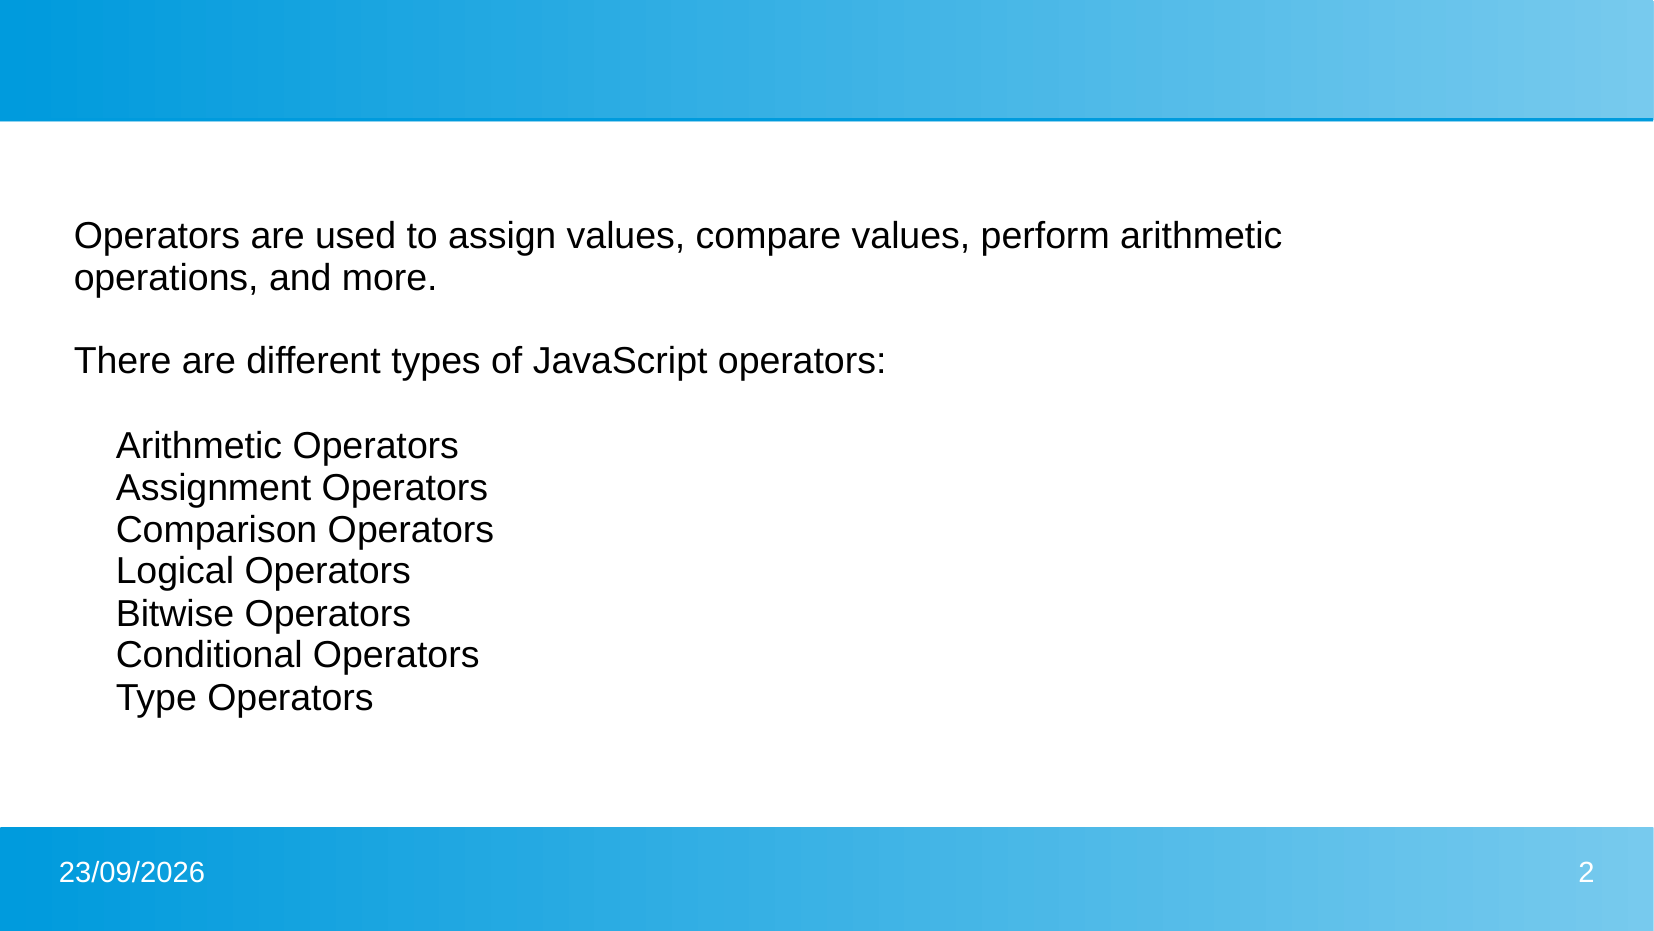

#
Operators are used to assign values, compare values, perform arithmetic operations, and more.
There are different types of JavaScript operators:
 Arithmetic Operators
 Assignment Operators
 Comparison Operators
 Logical Operators
 Bitwise Operators
 Conditional Operators
 Type Operators
2